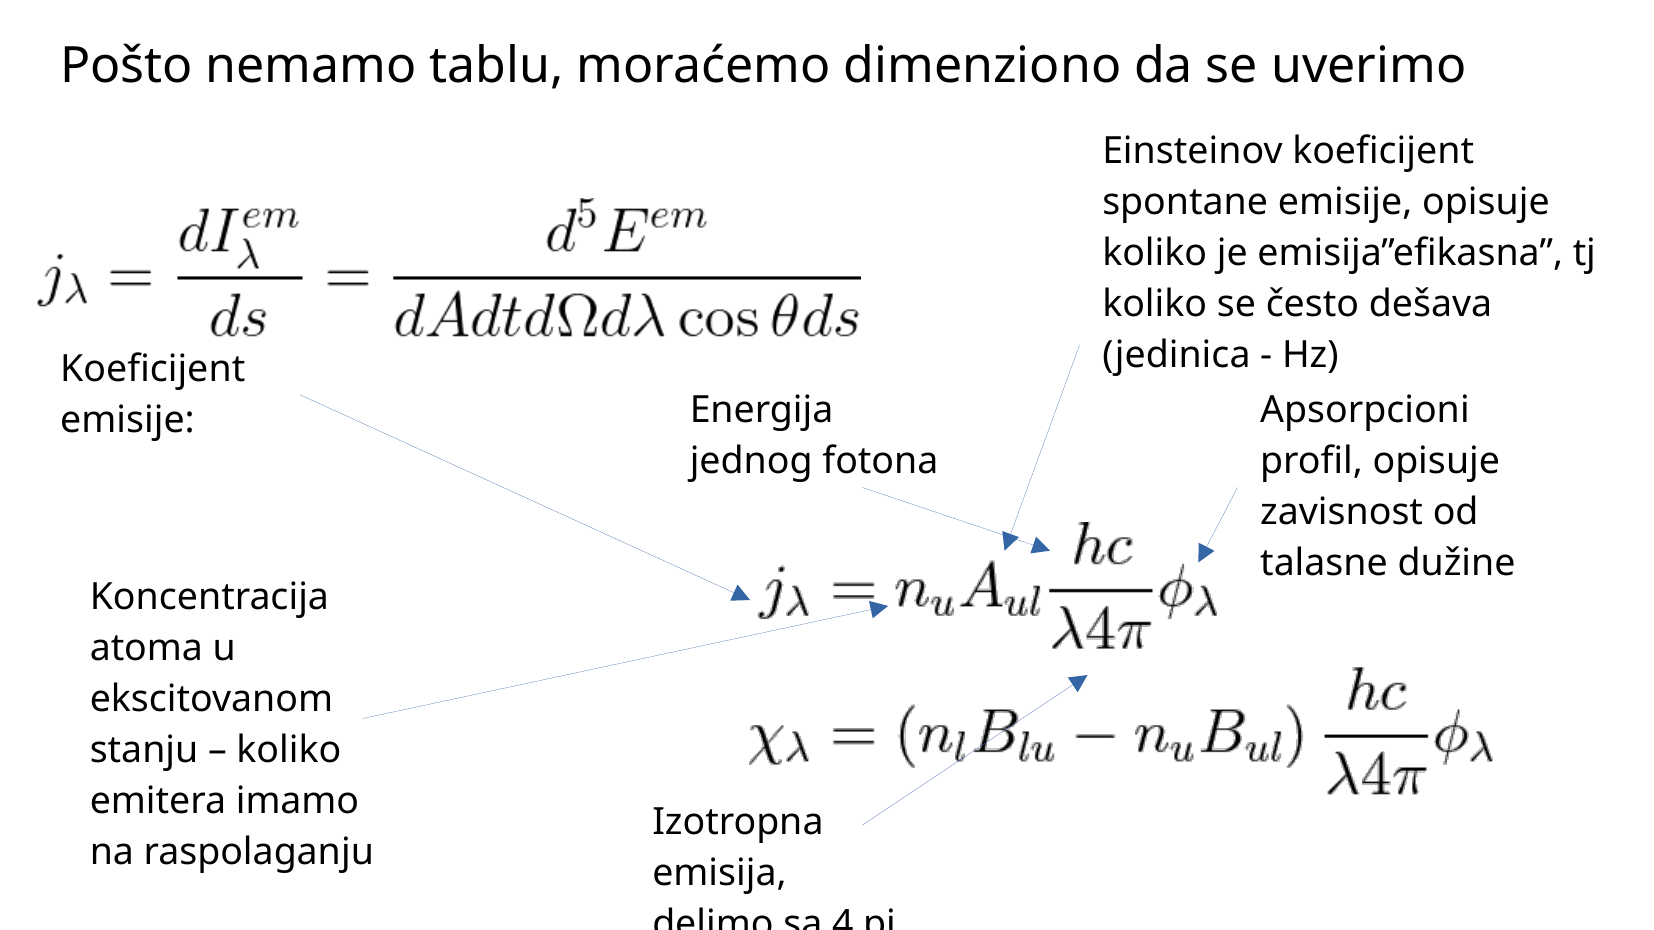

# Pošto nemamo tablu, moraćemo dimenziono da se uverimo
Einsteinov koeficijent spontane emisije, opisuje koliko je emisija”efikasna”, tj koliko se često dešava (jedinica - Hz)
Koeficijent emisije:
Energija jednog fotona
Apsorpcioni profil, opisuje zavisnost od talasne dužine
Koncentracija atoma u ekscitovanom stanju – koliko emitera imamo na raspolaganju
Izotropna emisija, delimo sa 4 pi